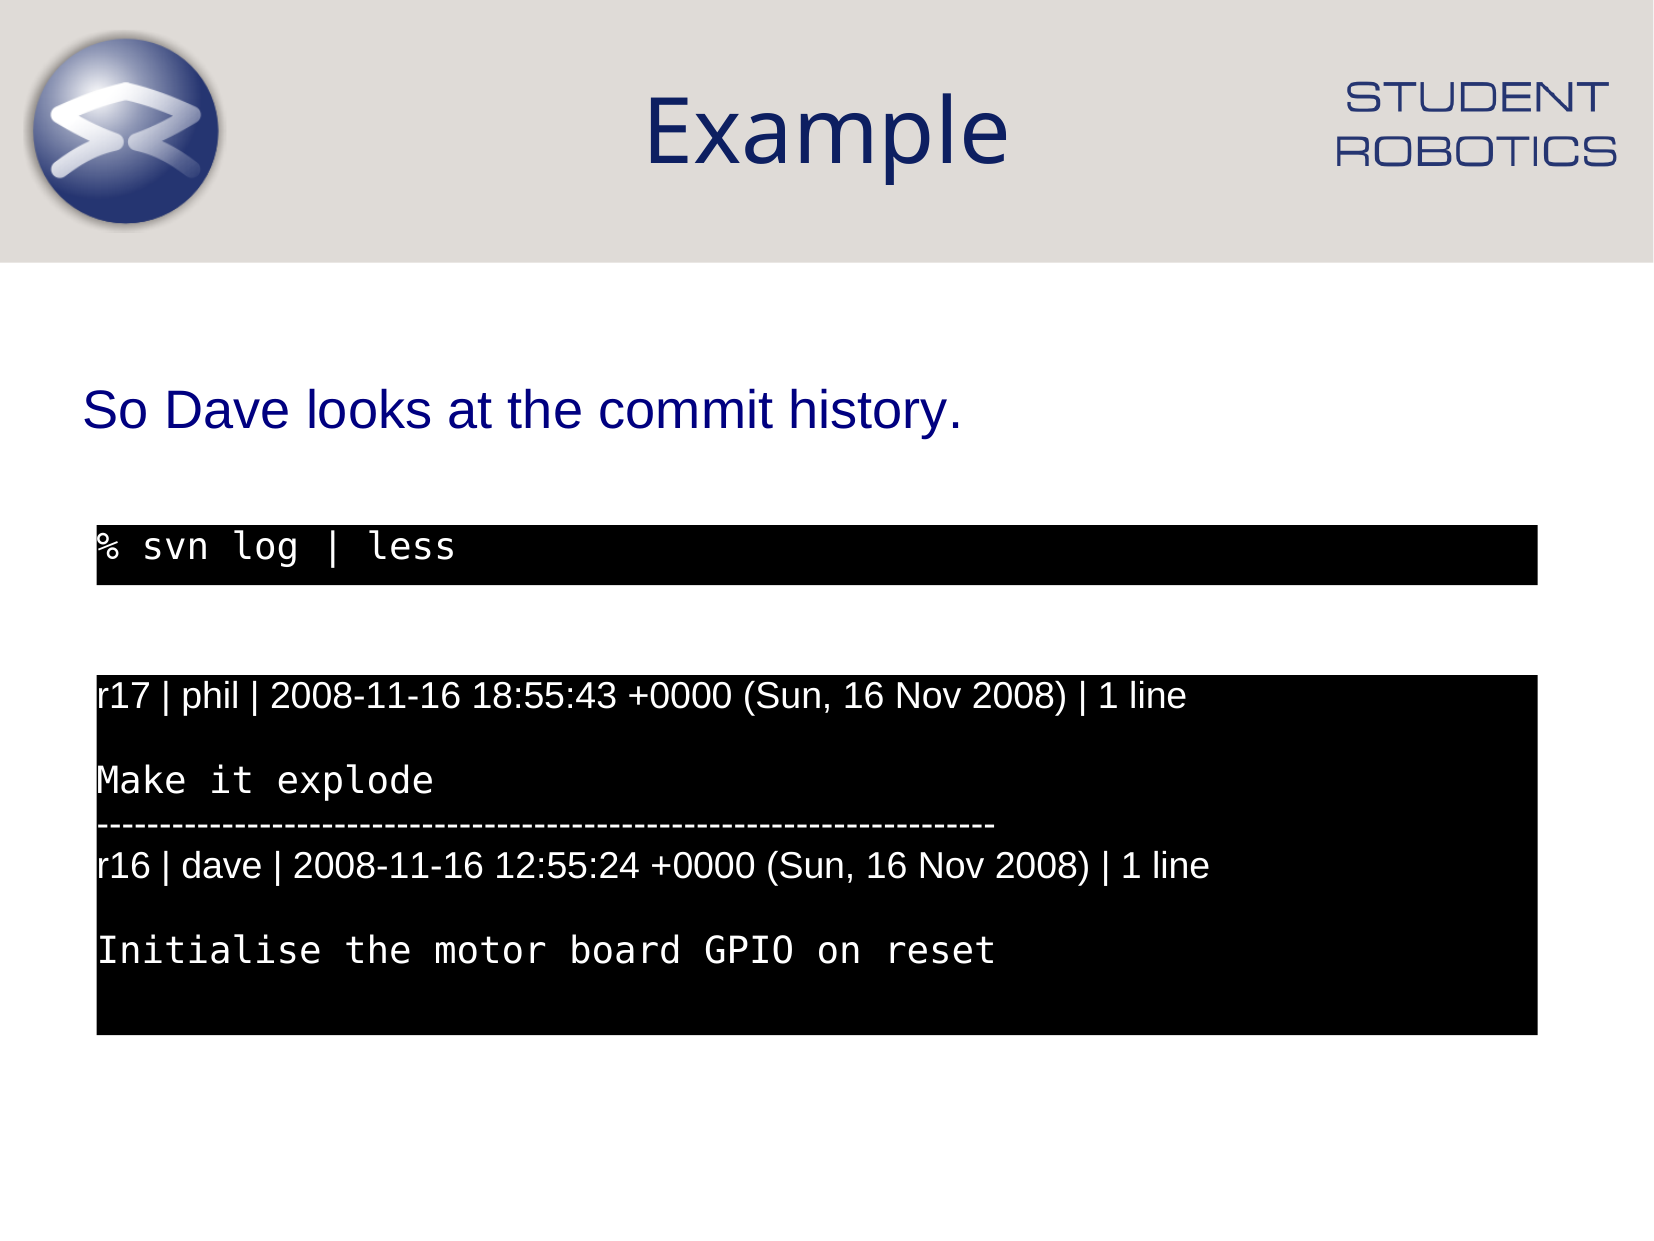

# Example
So Dave looks at the commit history.
% svn log | less
r17 | phil | 2008-11-16 18:55:43 +0000 (Sun, 16 Nov 2008) | 1 line
Make it explode
------------------------------------------------------------------------
r16 | dave | 2008-11-16 12:55:24 +0000 (Sun, 16 Nov 2008) | 1 line
Initialise the motor board GPIO on reset